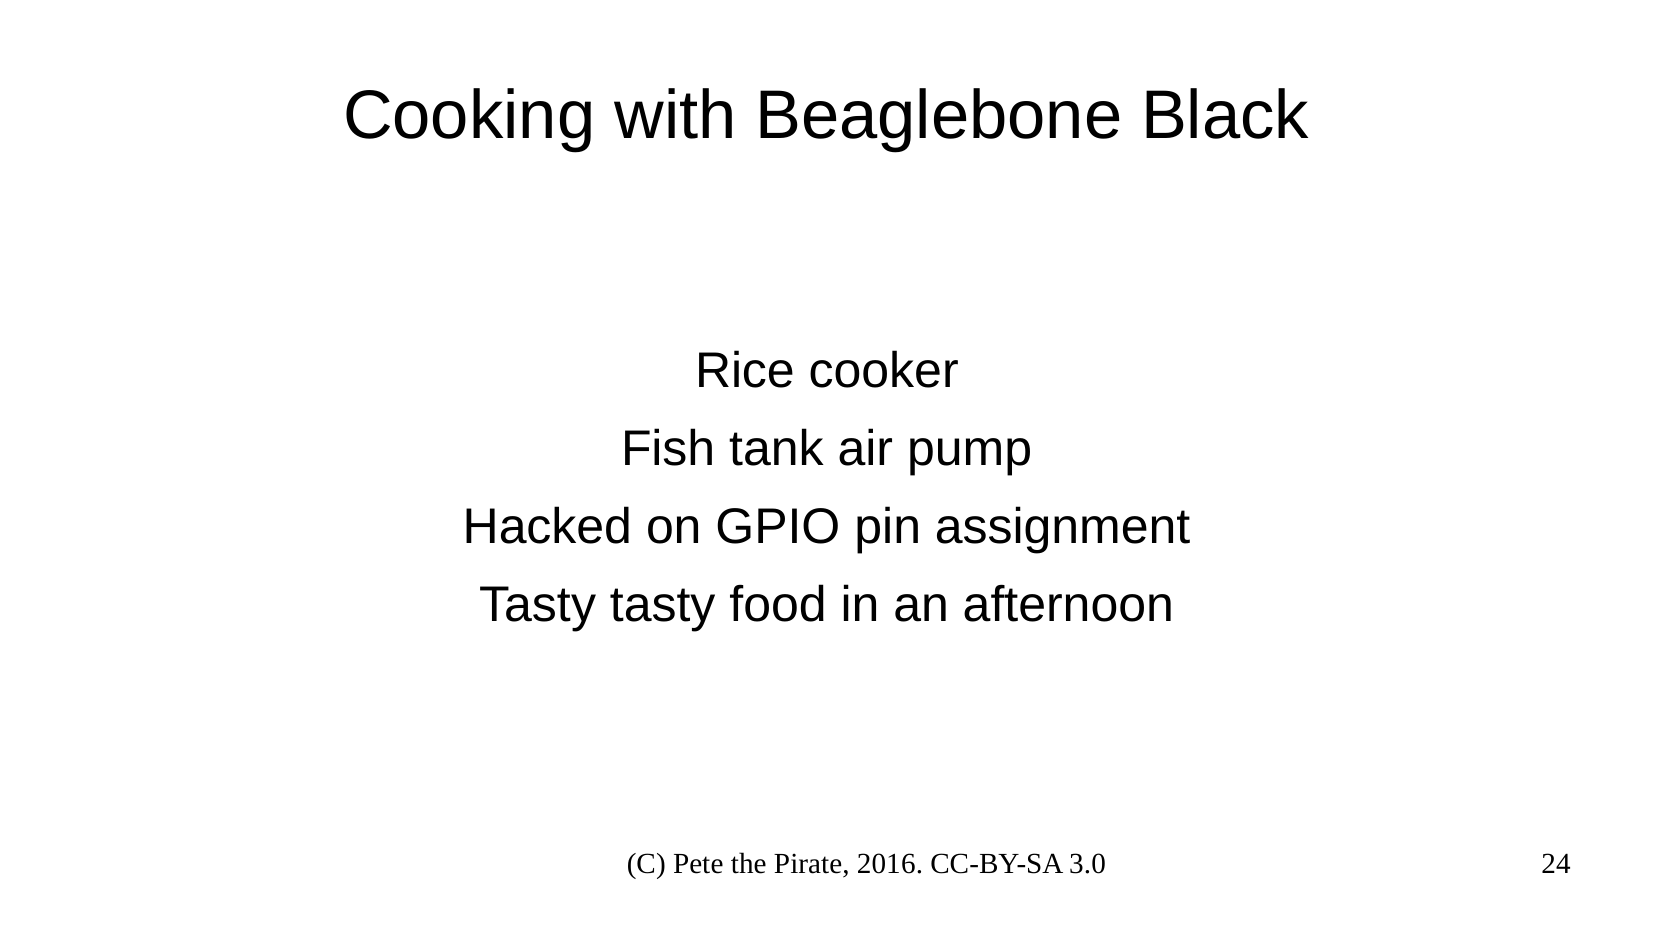

# Cooking with Beaglebone Black
Rice cooker
Fish tank air pump
Hacked on GPIO pin assignment
Tasty tasty food in an afternoon
(C) Pete the Pirate, 2016. CC-BY-SA 3.0
24